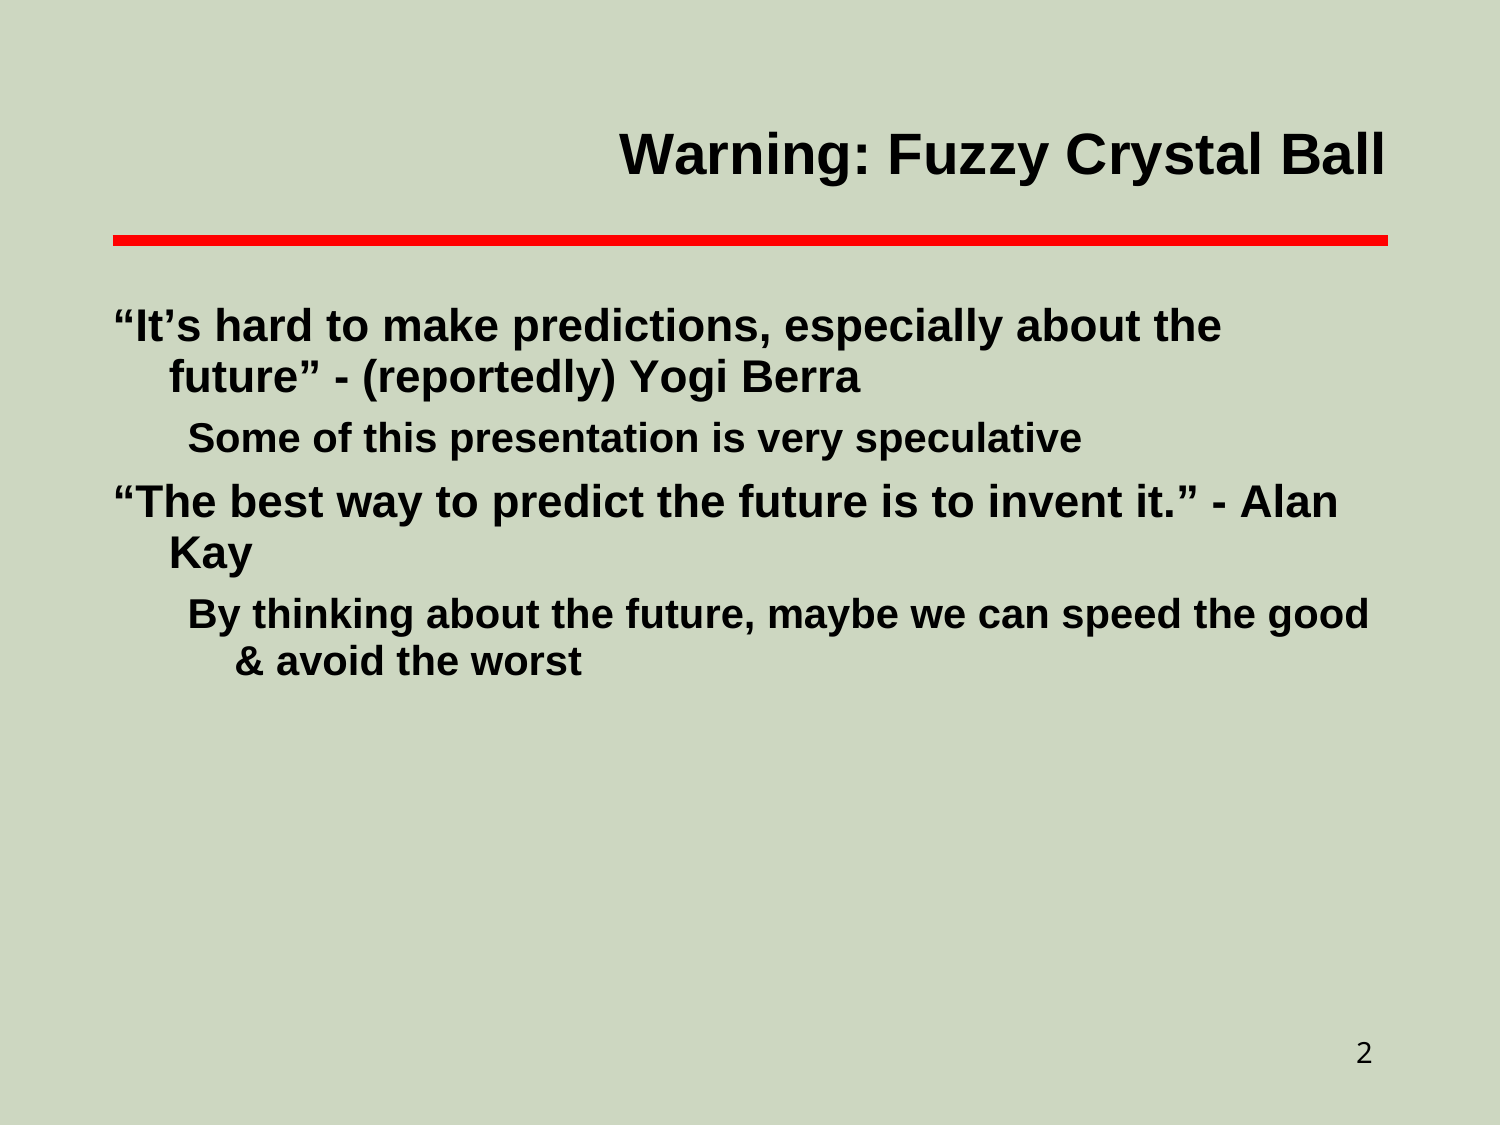

# Warning: Fuzzy Crystal Ball
“It’s hard to make predictions, especially about the future” - (reportedly) Yogi Berra
Some of this presentation is very speculative
“The best way to predict the future is to invent it.” - Alan Kay
By thinking about the future, maybe we can speed the good & avoid the worst